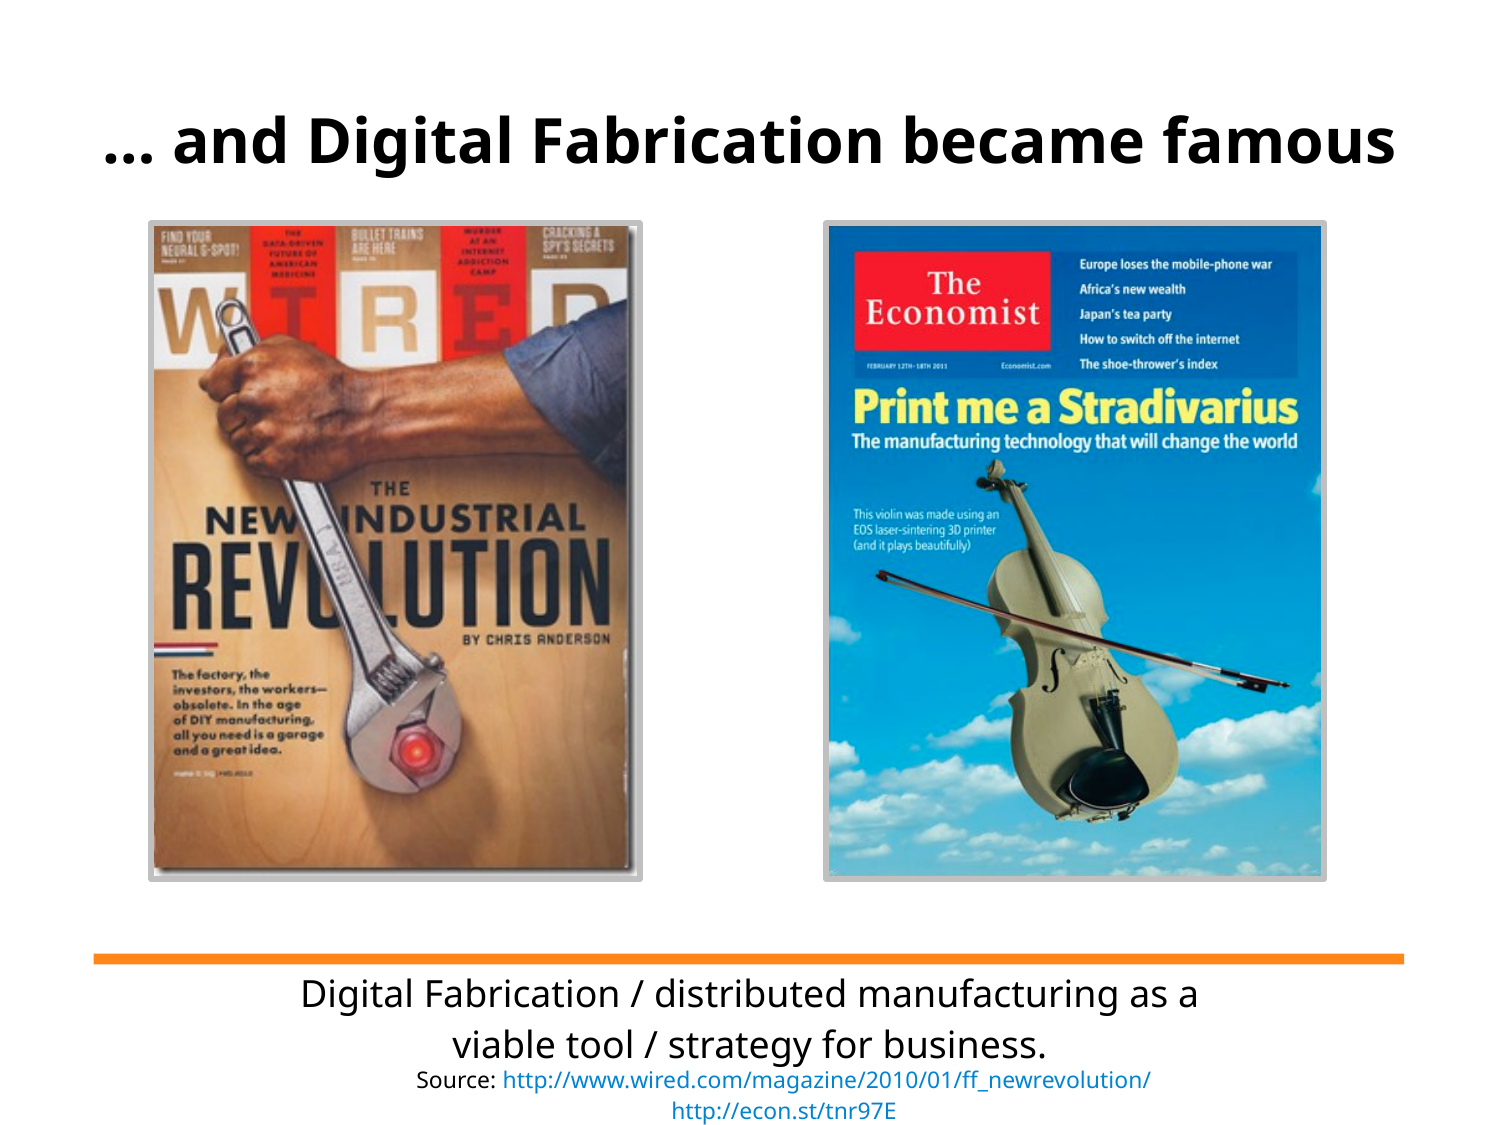

# … and Digital Fabrication became famous
Digital Fabrication / distributed manufacturing as a viable tool / strategy for business.
Source: http://www.wired.com/magazine/2010/01/ff_newrevolution/
http://econ.st/tnr97E